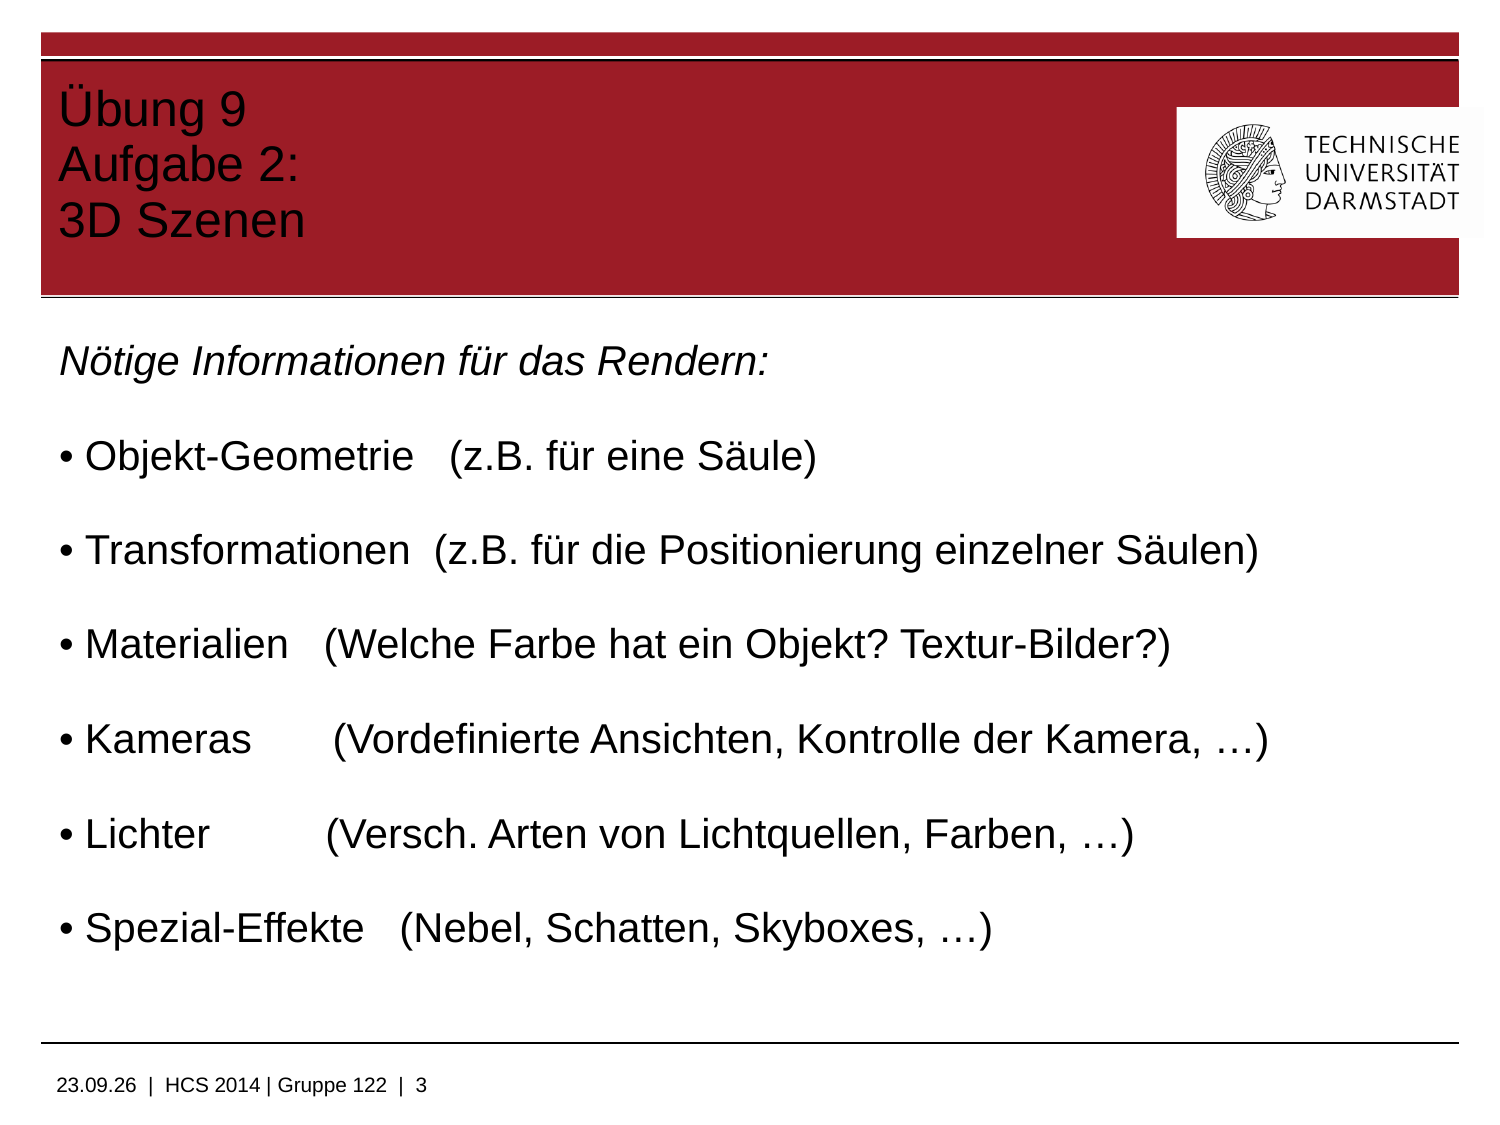

# Übung 9 Aufgabe 2: 3D Szenen
Nötige Informationen für das Rendern:
• Objekt-Geometrie (z.B. für eine Säule)
• Transformationen (z.B. für die Positionierung einzelner Säulen)
• Materialien (Welche Farbe hat ein Objekt? Textur-Bilder?)
• Kameras (Vordefinierte Ansichten, Kontrolle der Kamera, …)
• Lichter (Versch. Arten von Lichtquellen, Farben, …)
• Spezial-Effekte (Nebel, Schatten, Skyboxes, …)